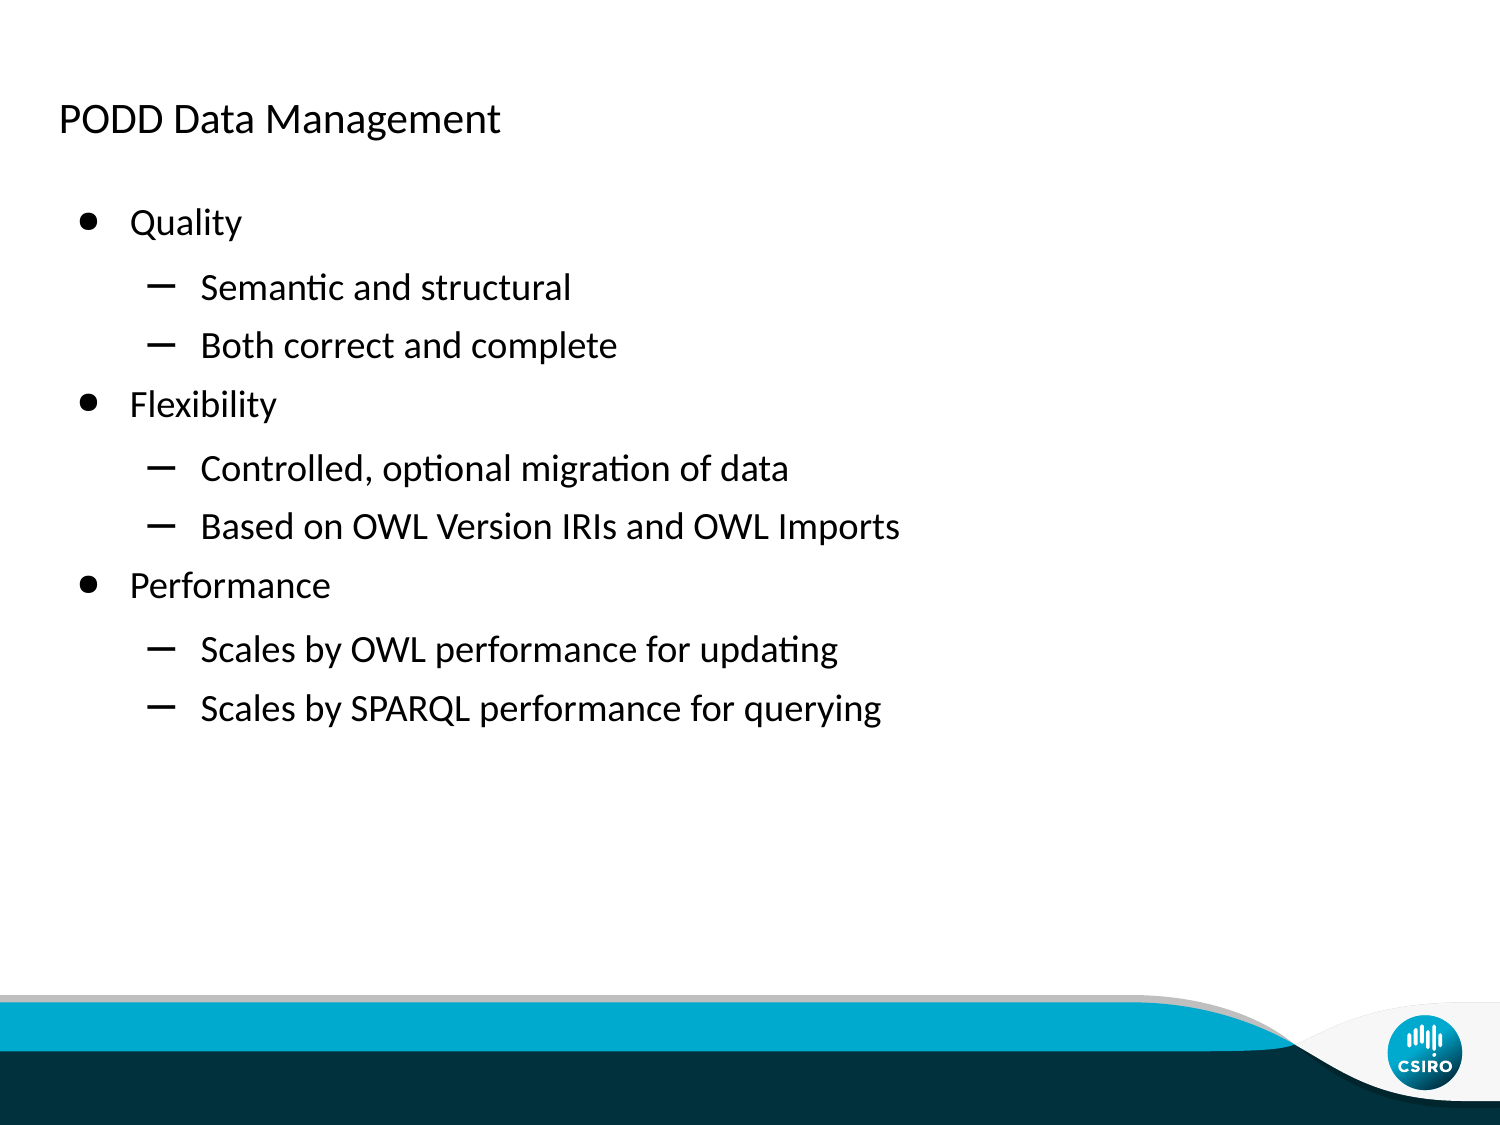

# PODD Data Management
Quality
Semantic and structural
Both correct and complete
Flexibility
Controlled, optional migration of data
Based on OWL Version IRIs and OWL Imports
Performance
Scales by OWL performance for updating
Scales by SPARQL performance for querying